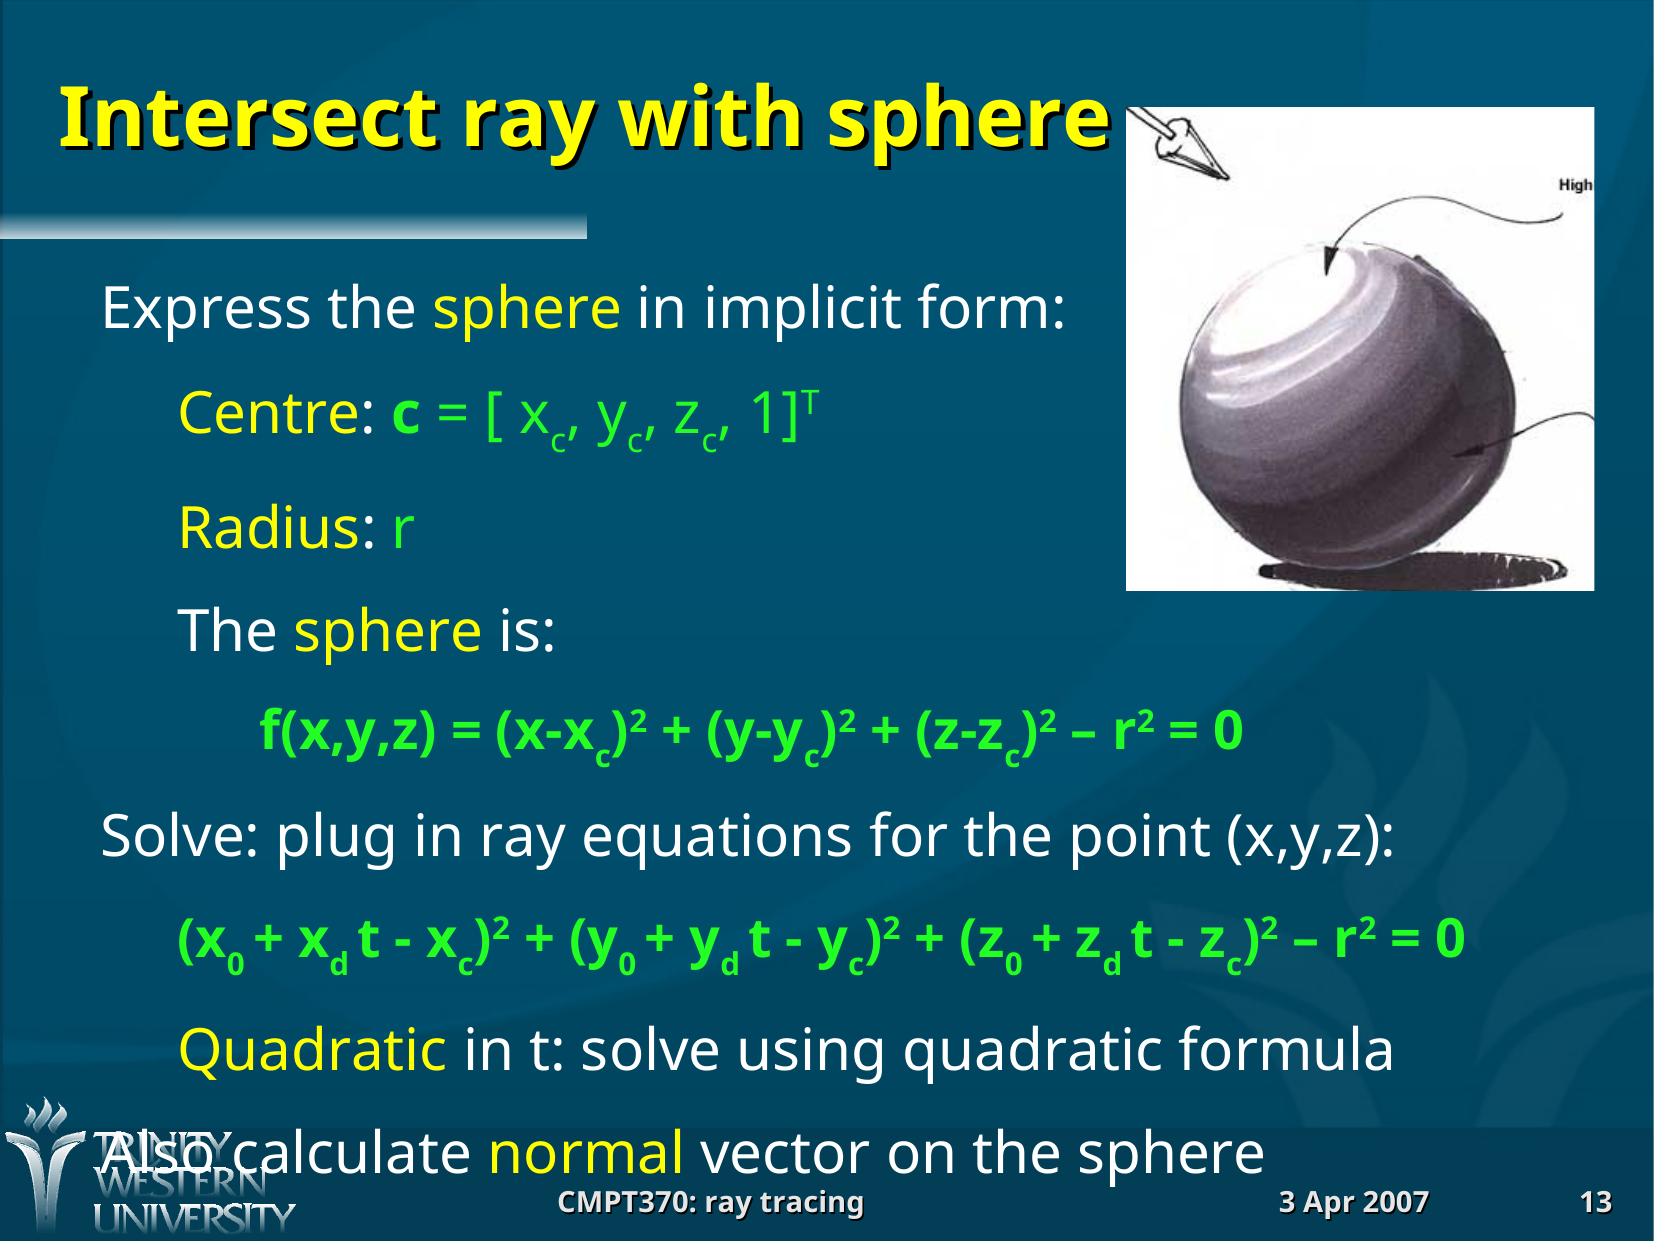

# Intersect ray with sphere
Express the sphere in implicit form:
Centre: c = [ xc, yc, zc, 1]T
Radius: r
The sphere is:
f(x,y,z) = (x-xc)2 + (y-yc)2 + (z-zc)2 – r2 = 0
Solve: plug in ray equations for the point (x,y,z):
(x0 + xd t - xc)2 + (y0 + yd t - yc)2 + (z0 + zd t - zc)2 – r2 = 0
Quadratic in t: solve using quadratic formula
Also calculate normal vector on the sphere
CMPT370: ray tracing
3 Apr 2007
13